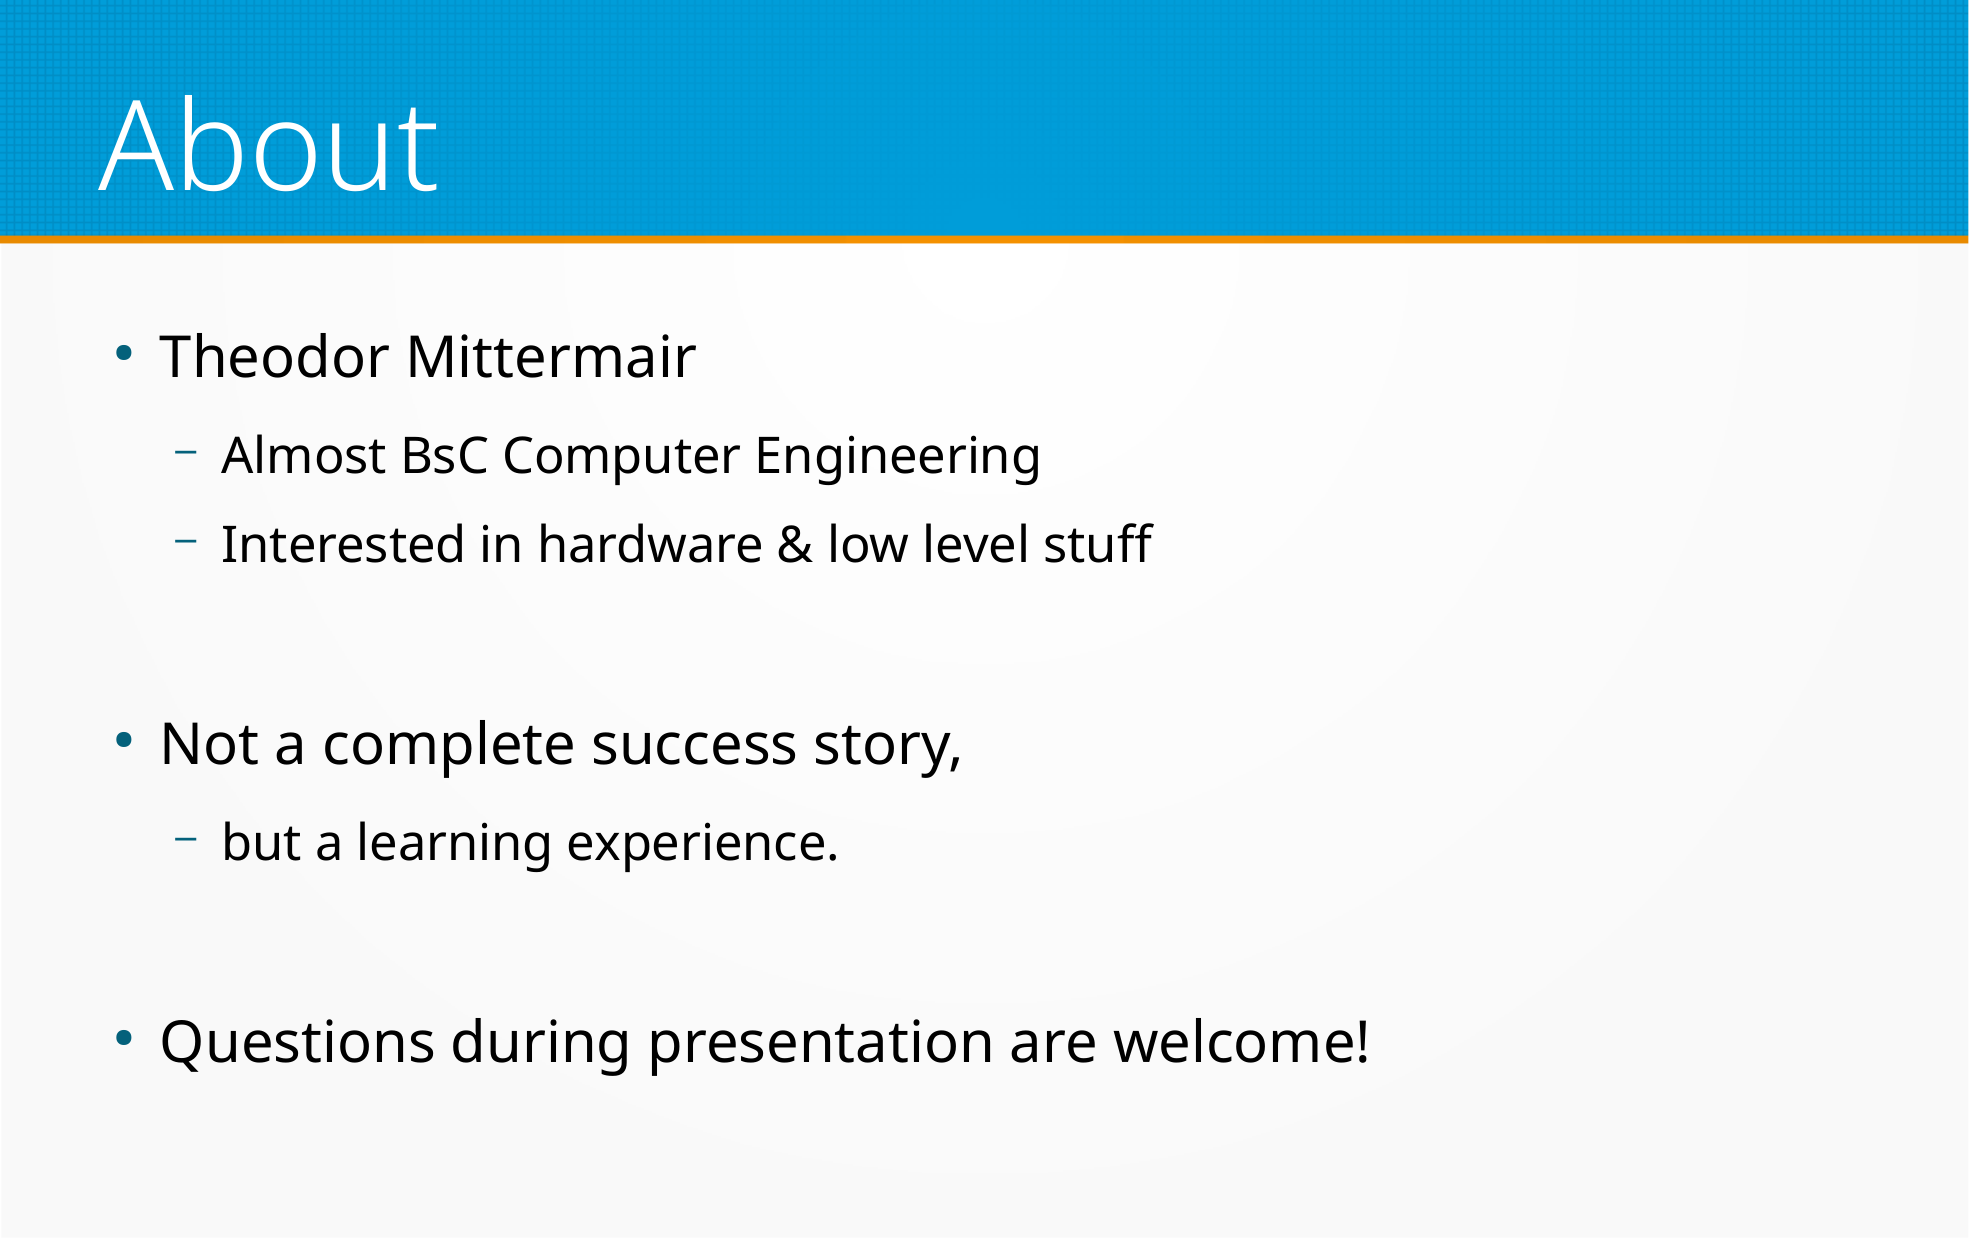

# About
Theodor Mittermair
Almost BsC Computer Engineering
Interested in hardware & low level stuff
Not a complete success story,
but a learning experience.
Questions during presentation are welcome!